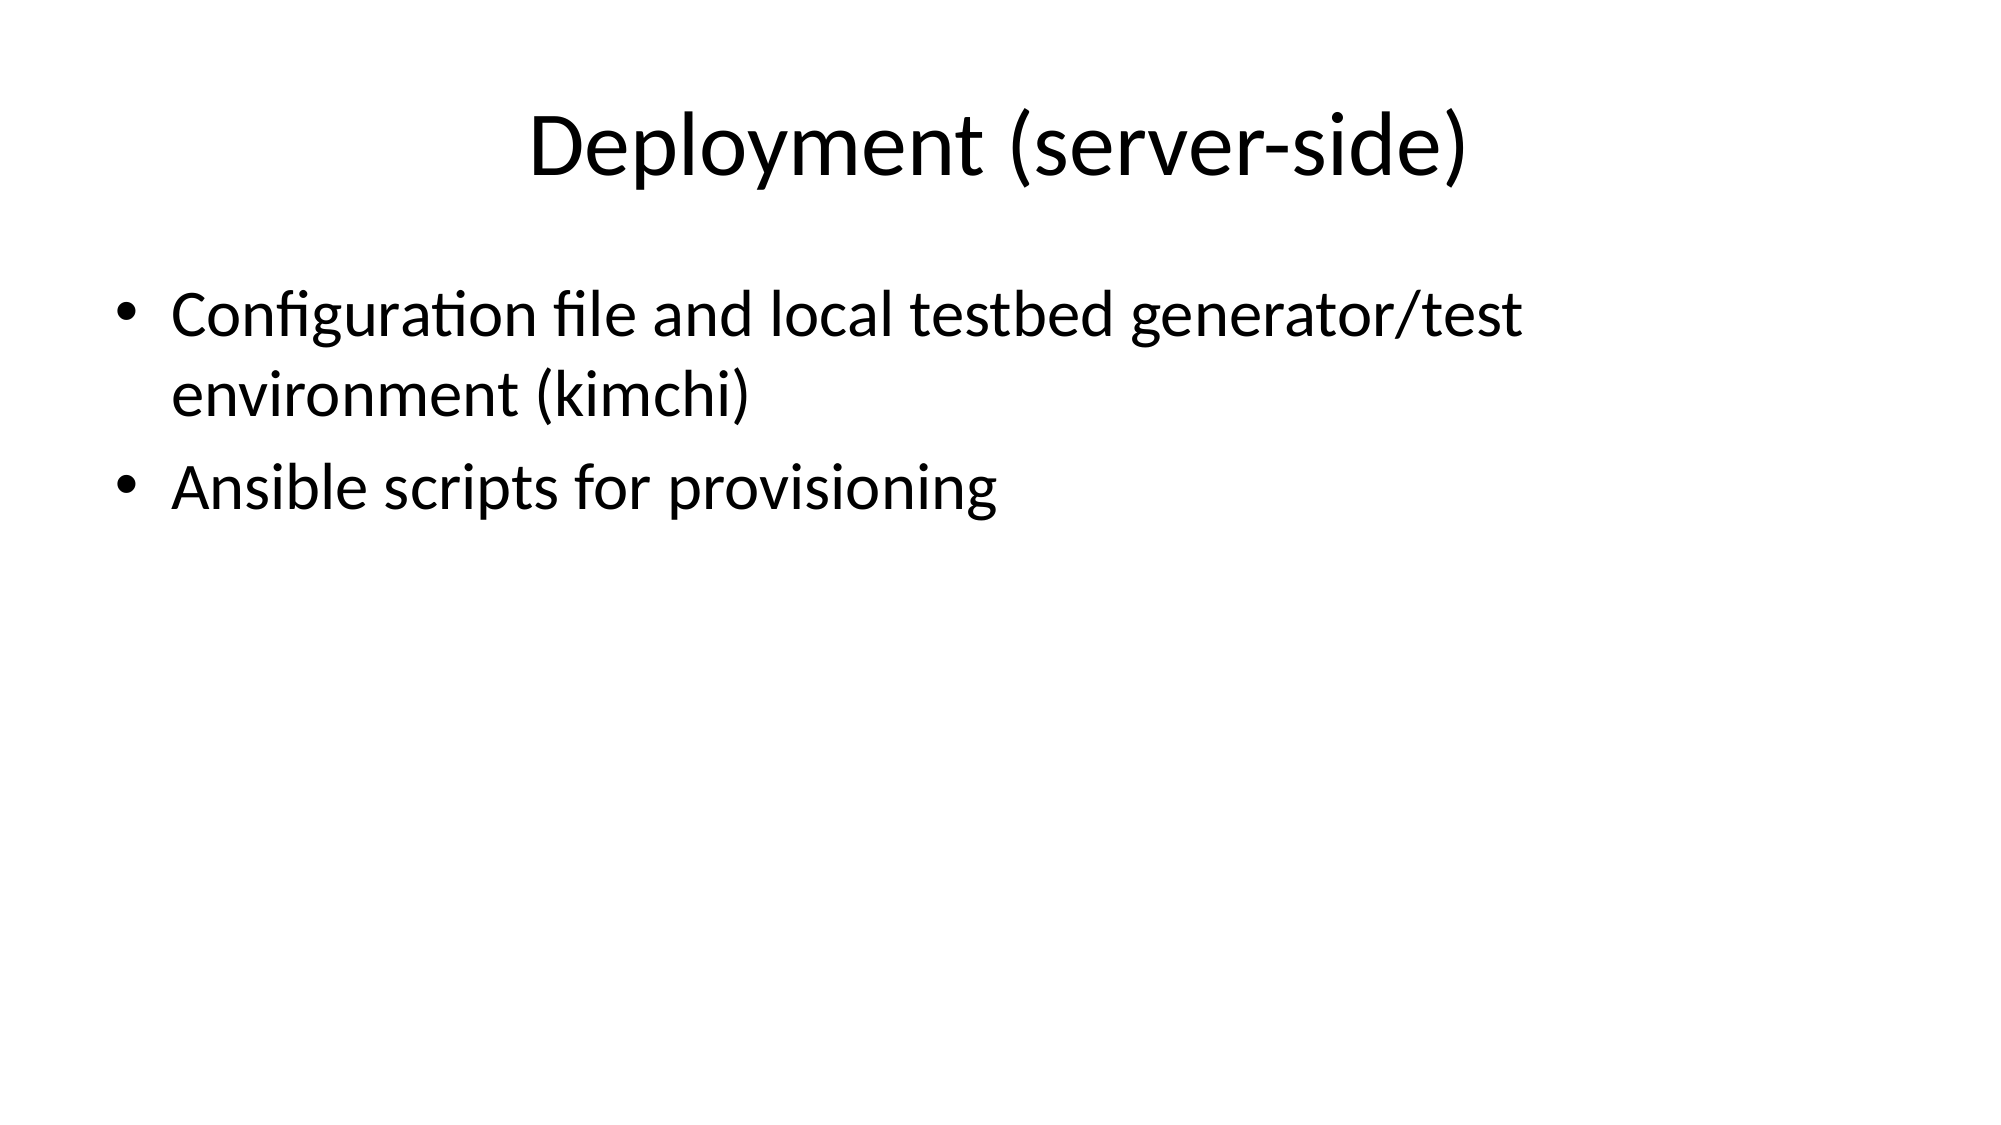

Deployment (server-side)
Configuration file and local testbed generator/test environment (kimchi)
Ansible scripts for provisioning